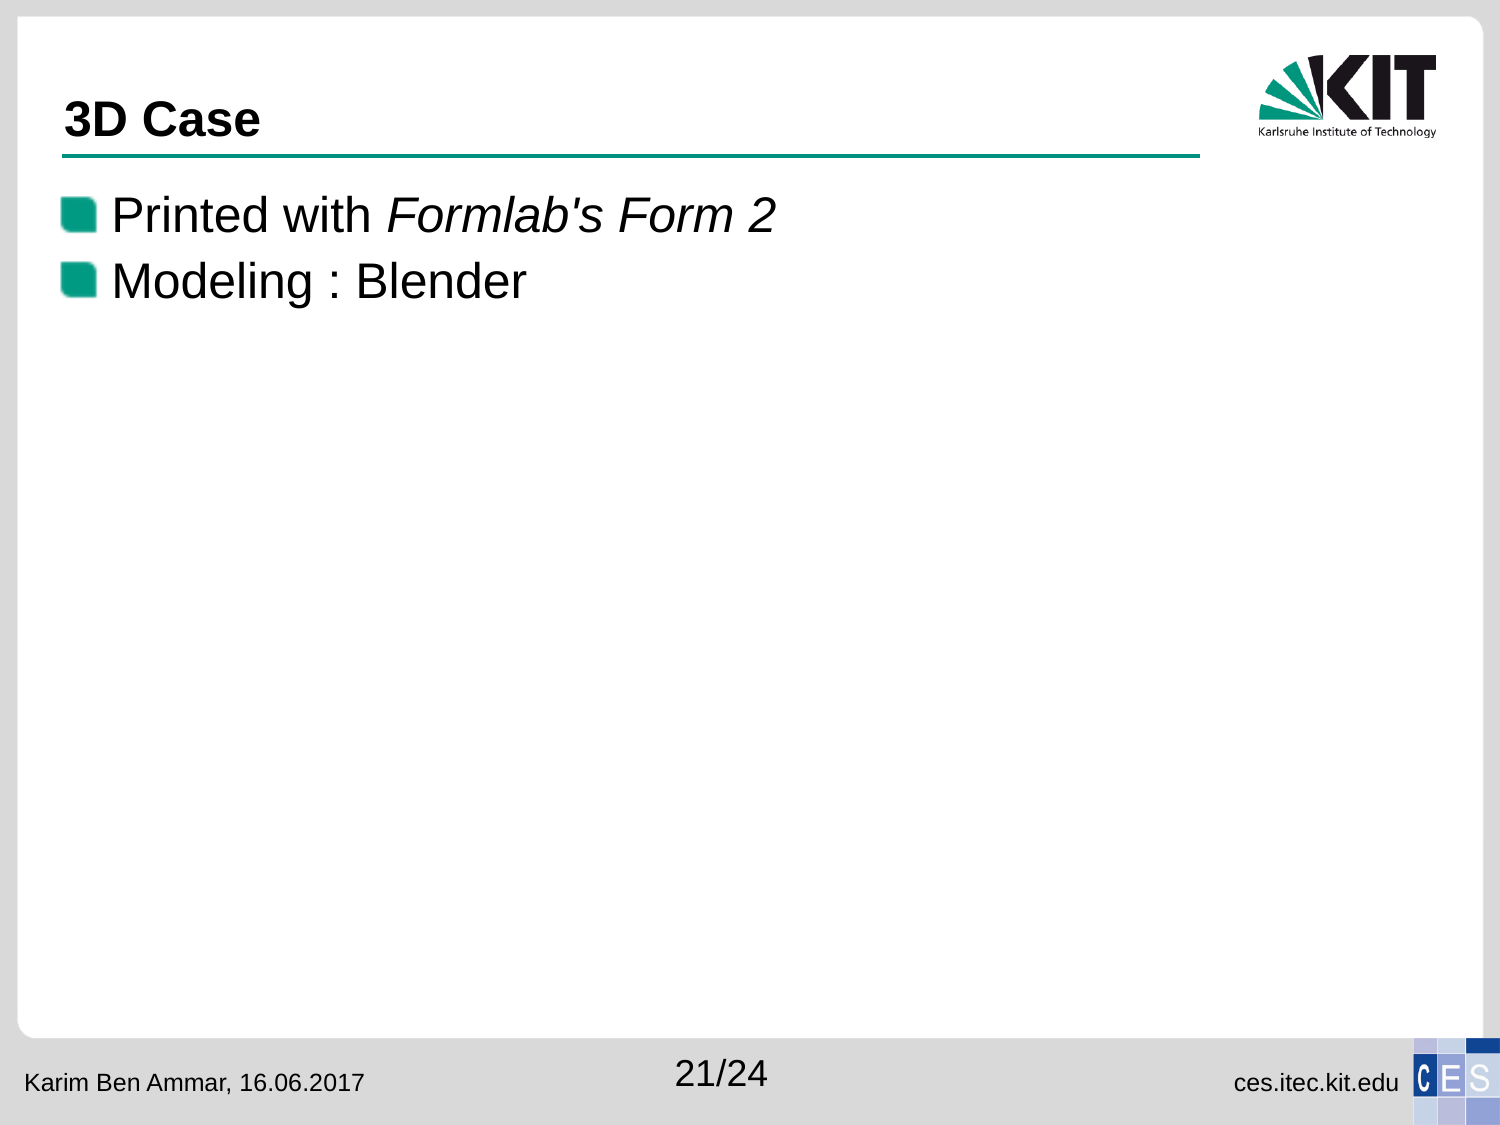

# 3D Case
Printed with Formlab's Form 2
Modeling : Blender
21/24